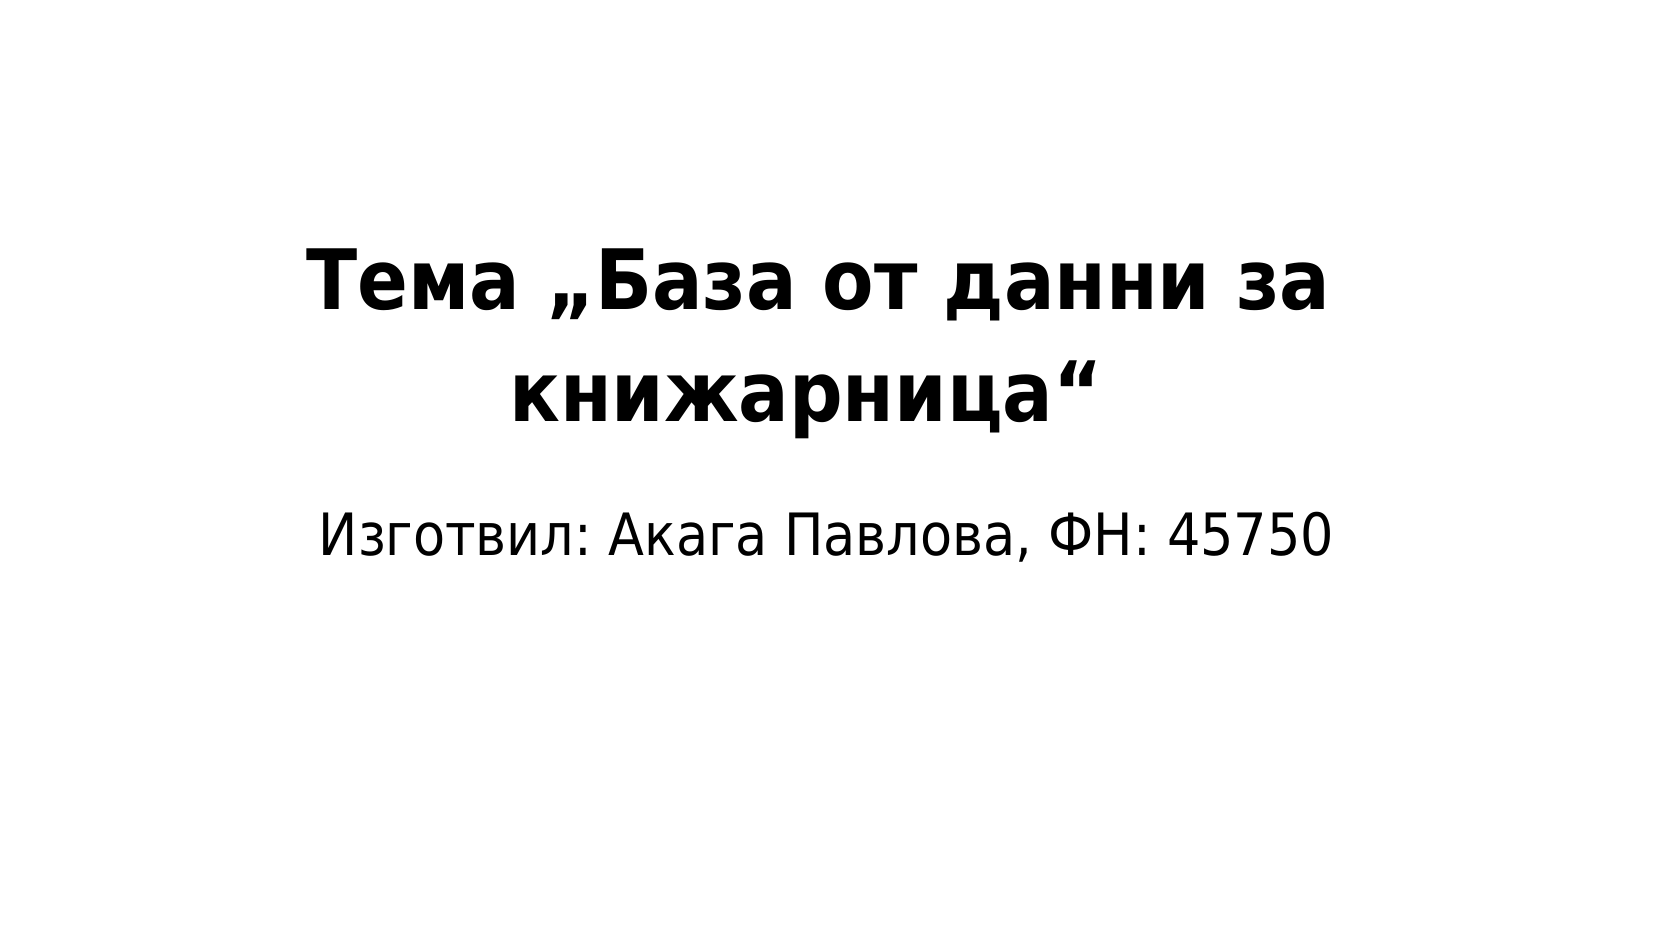

# Тема „База от данни за книжарница“
Изготвил: Акага Павлова, ФН: 45750